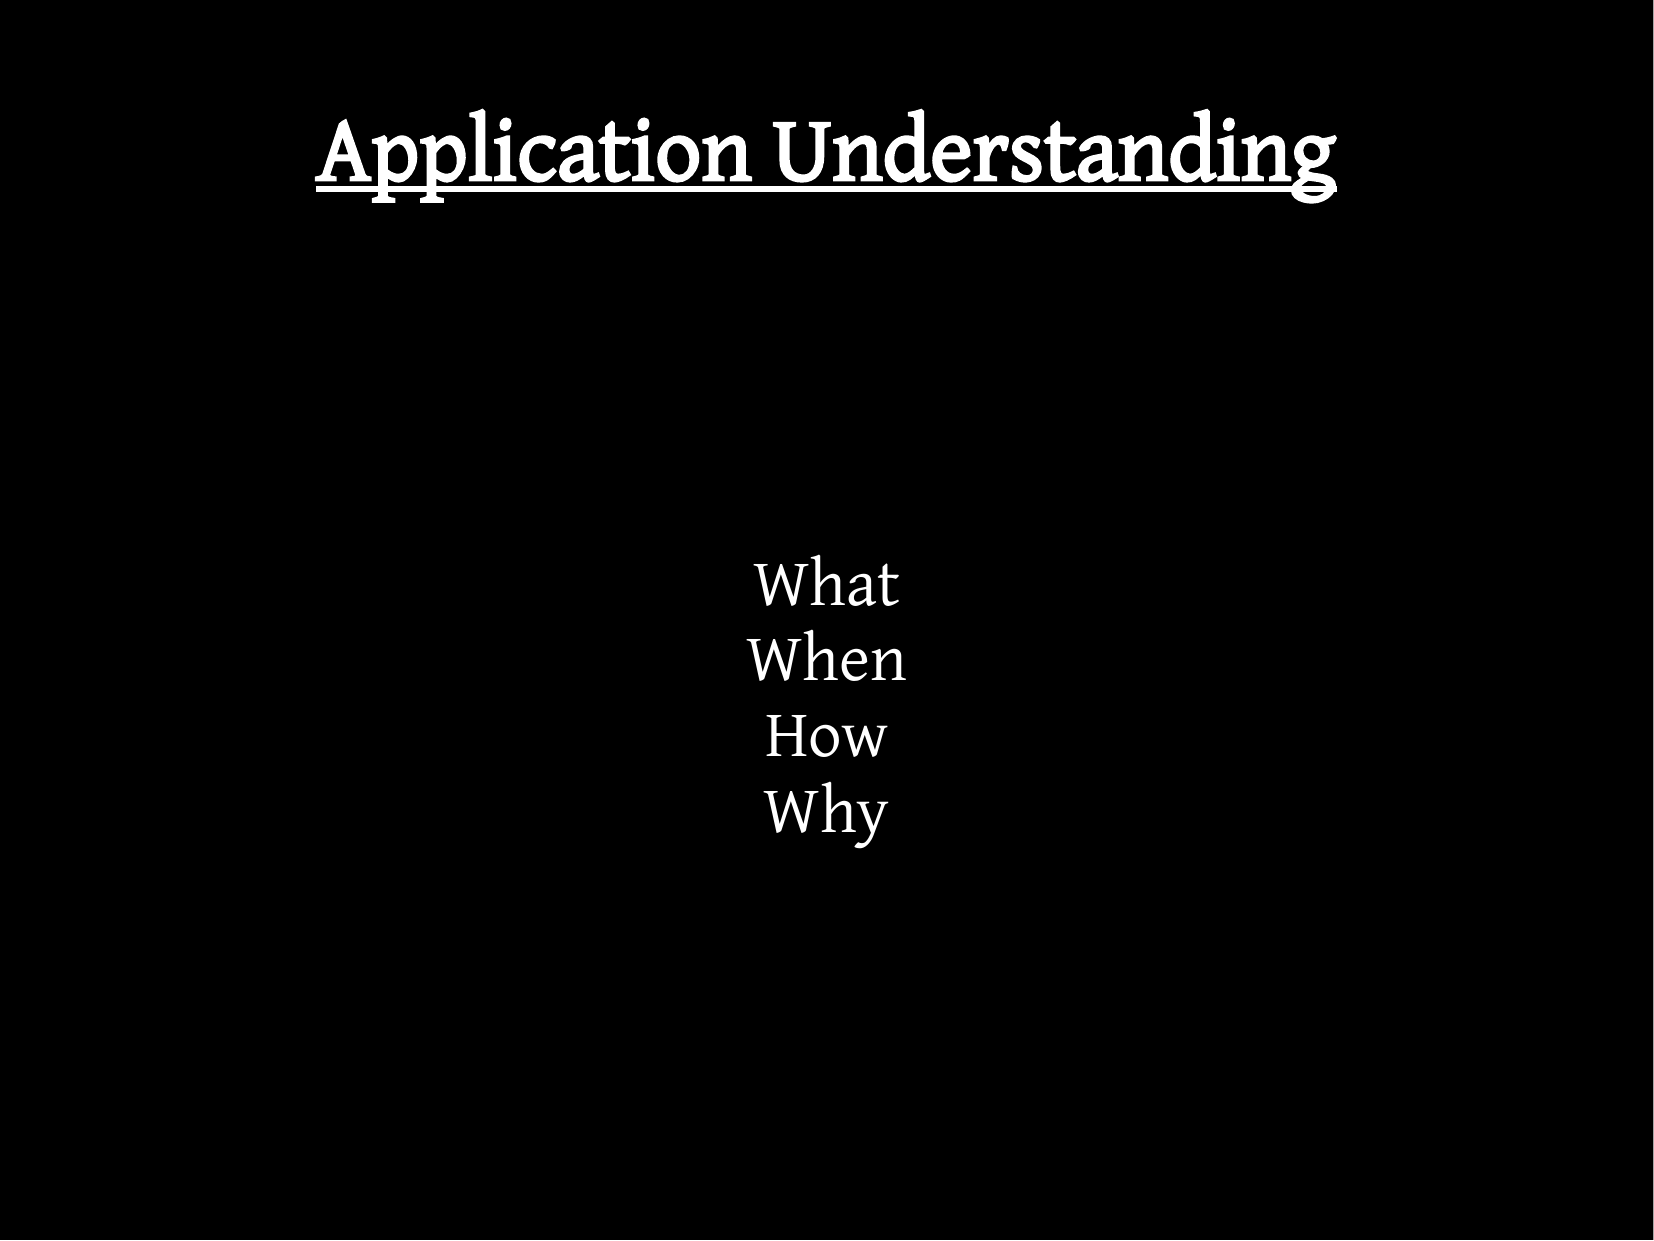

# Application Understanding
What
When
How
Why